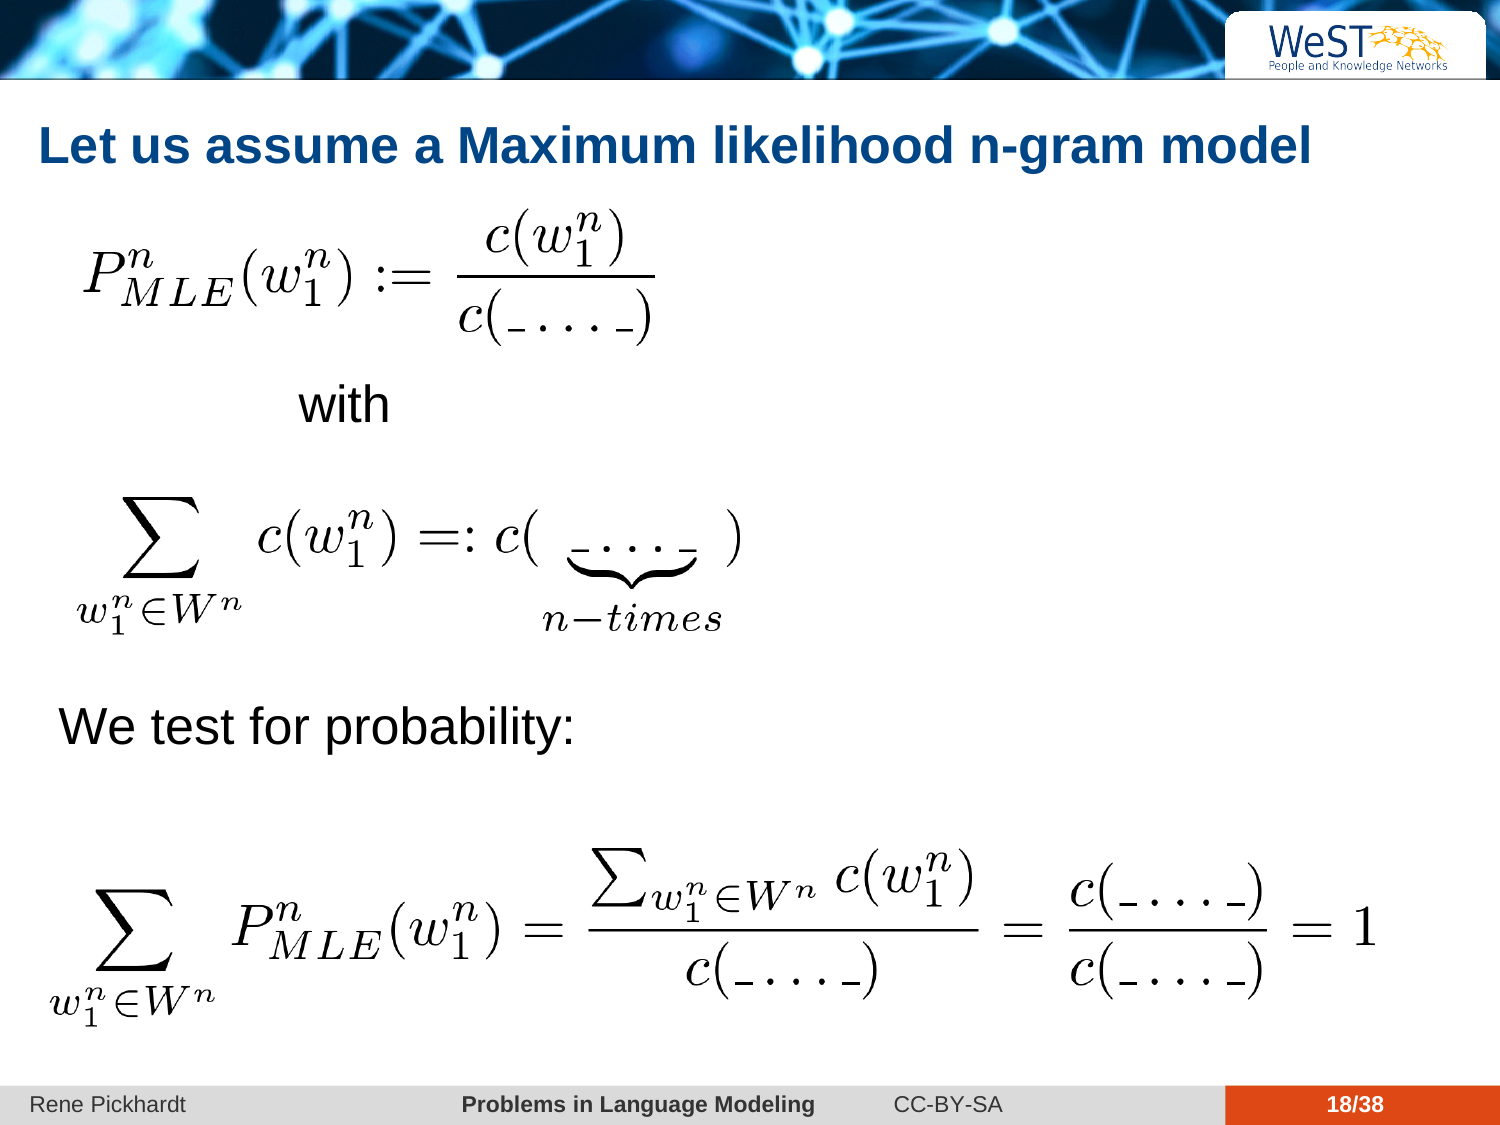

# Let us assume a Maximum likelihood n-gram model
 with
 We test for probability: